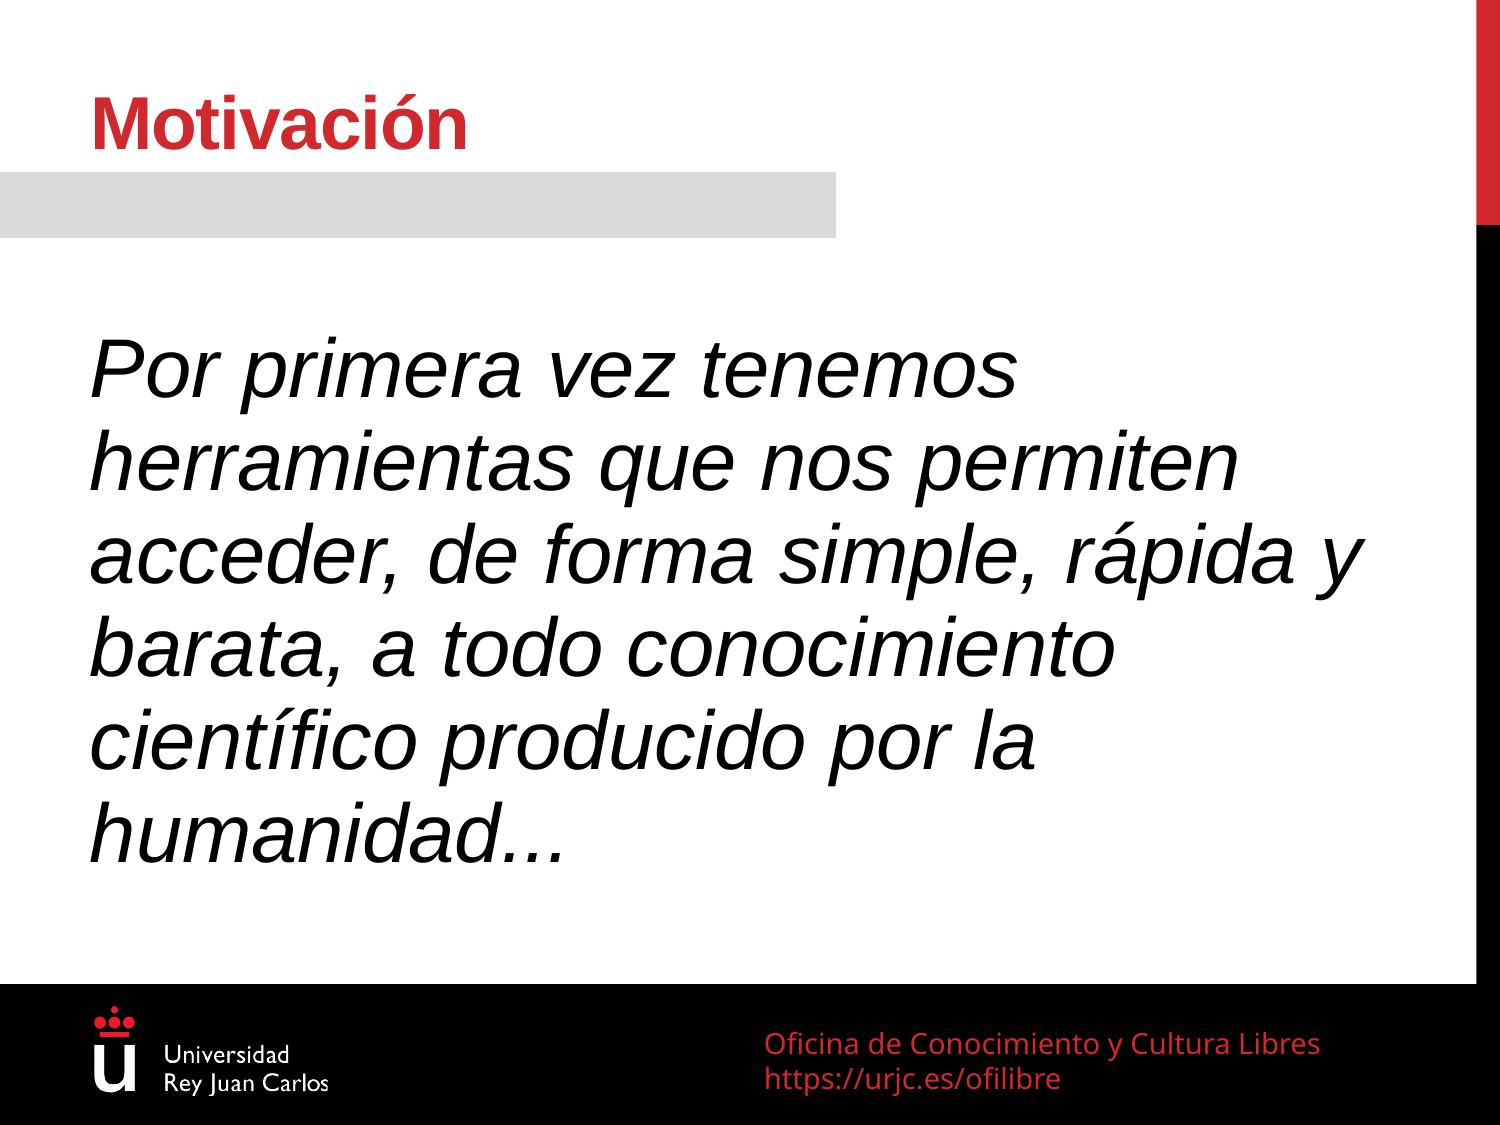

Motivación
#
Por primera vez tenemos herramientas que nos permiten acceder, de forma simple, rápida y barata, a todo conocimiento científico producido por la humanidad...
Oficina de Conocimiento y Cultura Libres
https://urjc.es/ofilibre